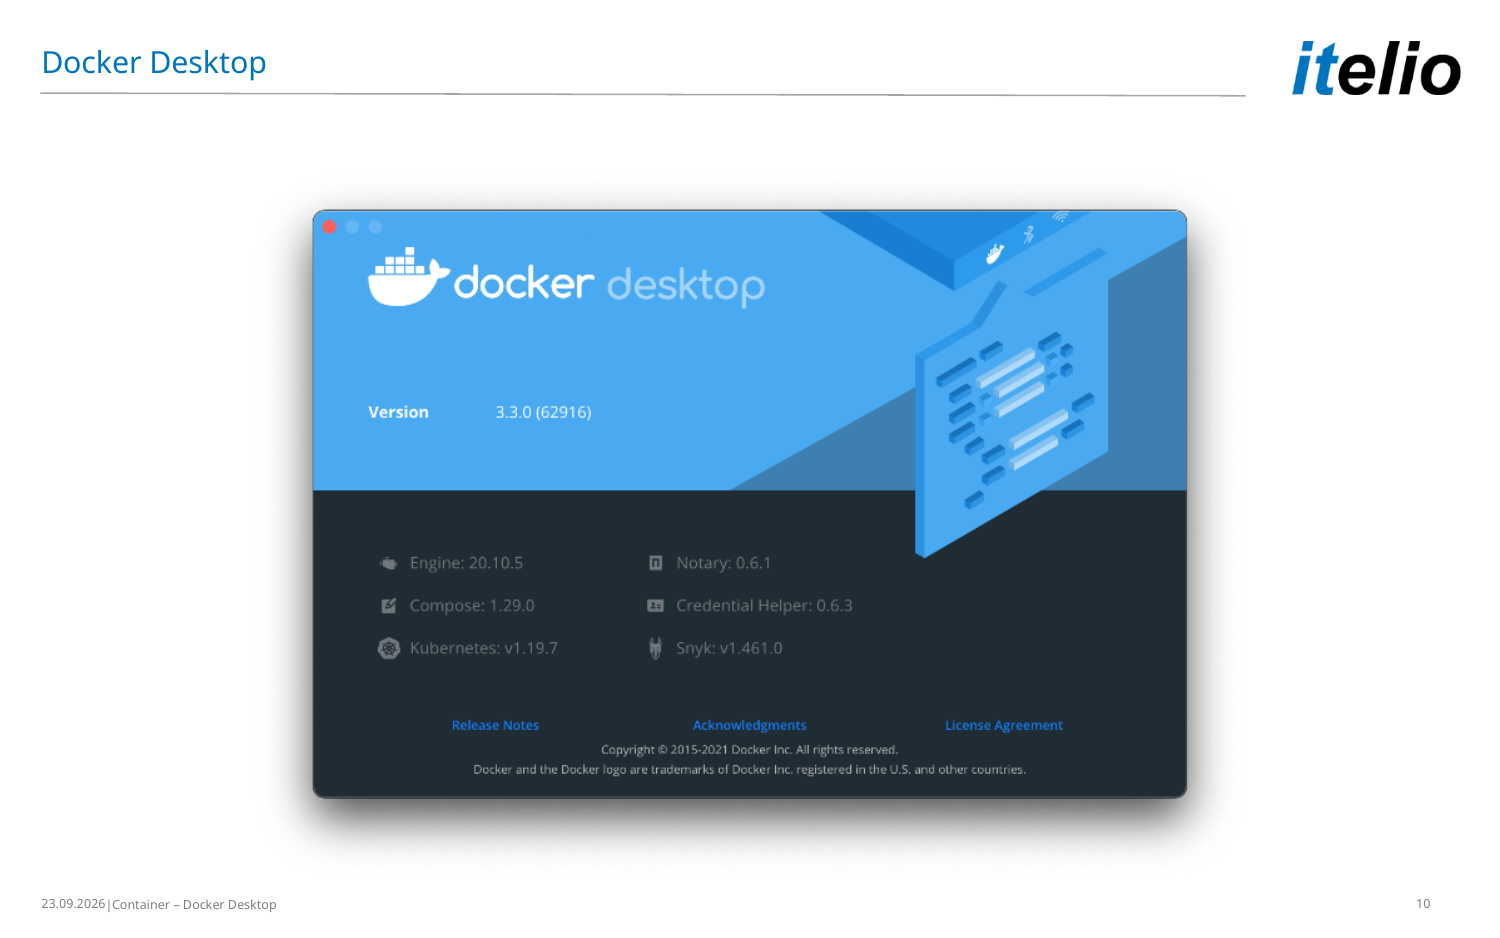

#
Docker Desktop
Container – Docker Desktop